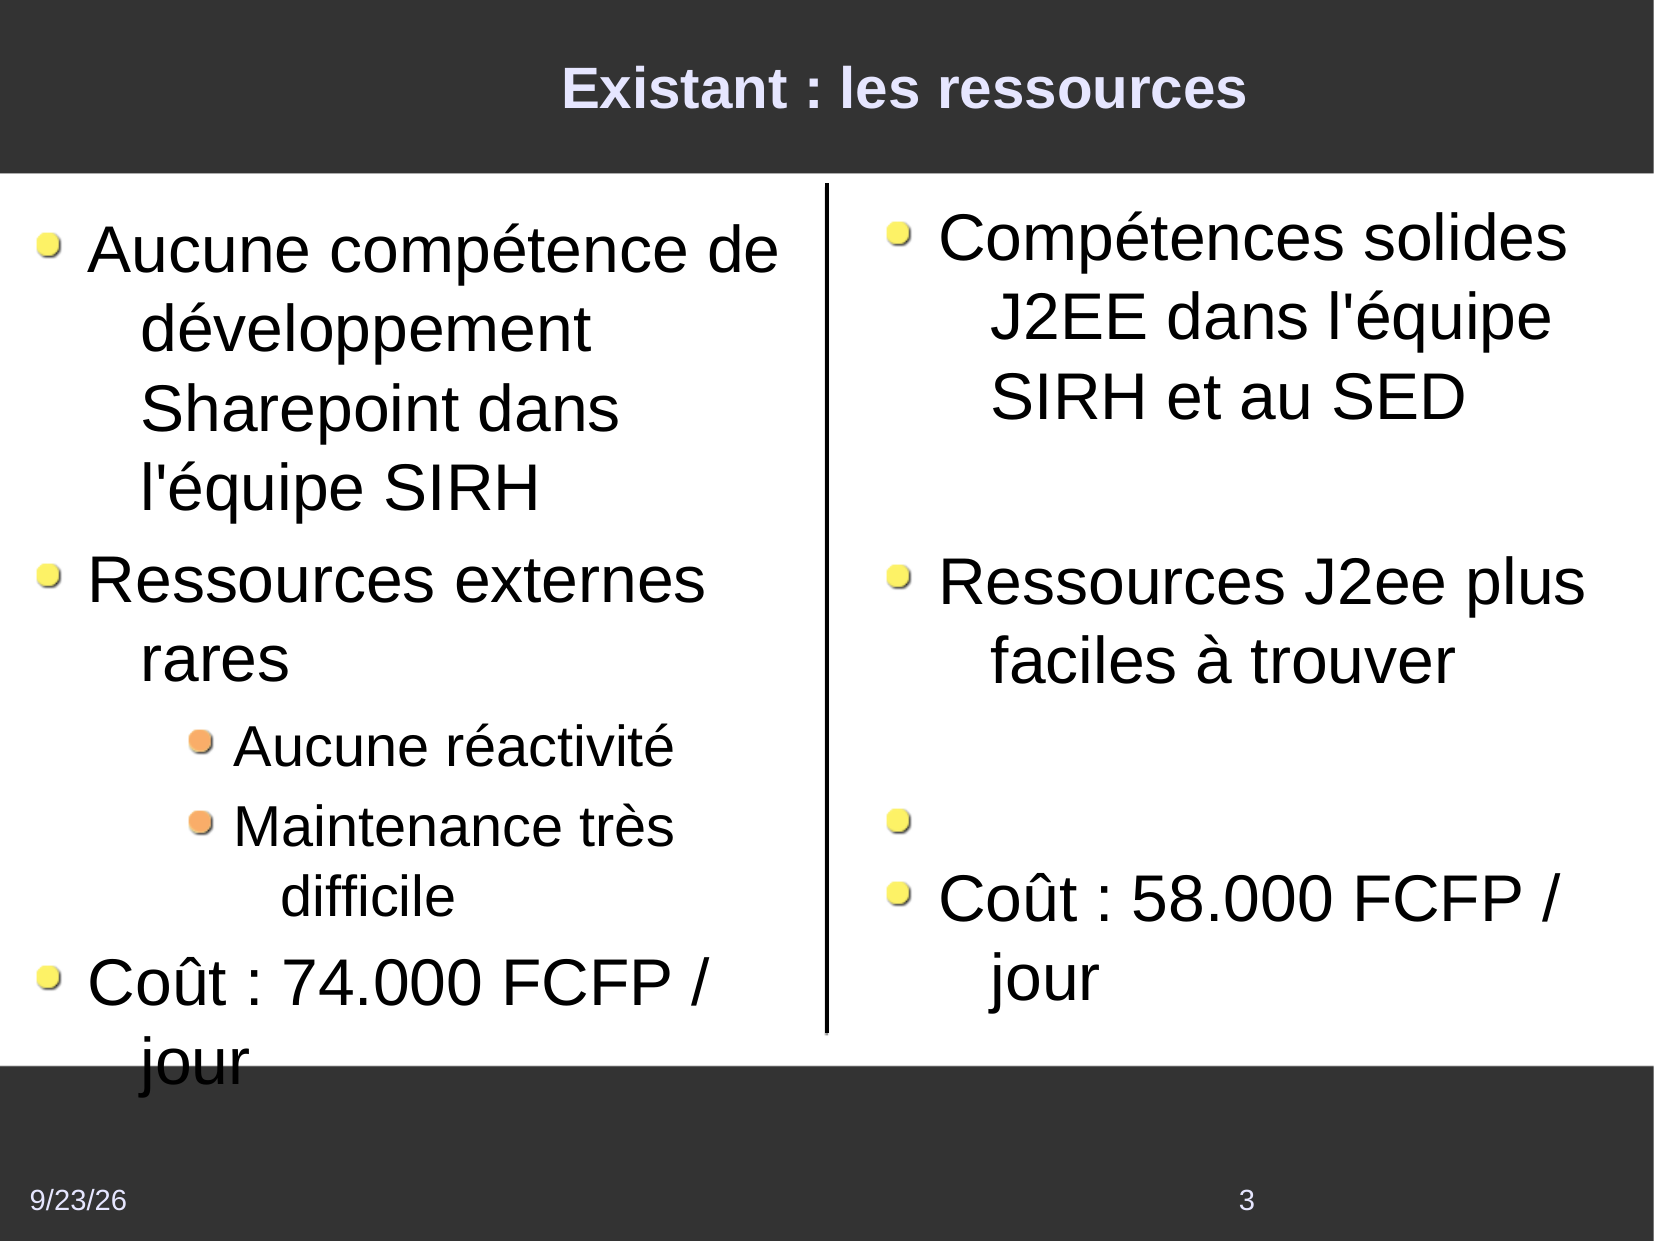

# Existant : les ressources
Compétences solides J2EE dans l'équipe SIRH et au SED
Ressources J2ee plus faciles à trouver
Coût : 58.000 FCFP / jour
Aucune compétence de développement Sharepoint dans l'équipe SIRH
Ressources externes rares
Aucune réactivité
Maintenance très difficile
Coût : 74.000 FCFP / jour
2